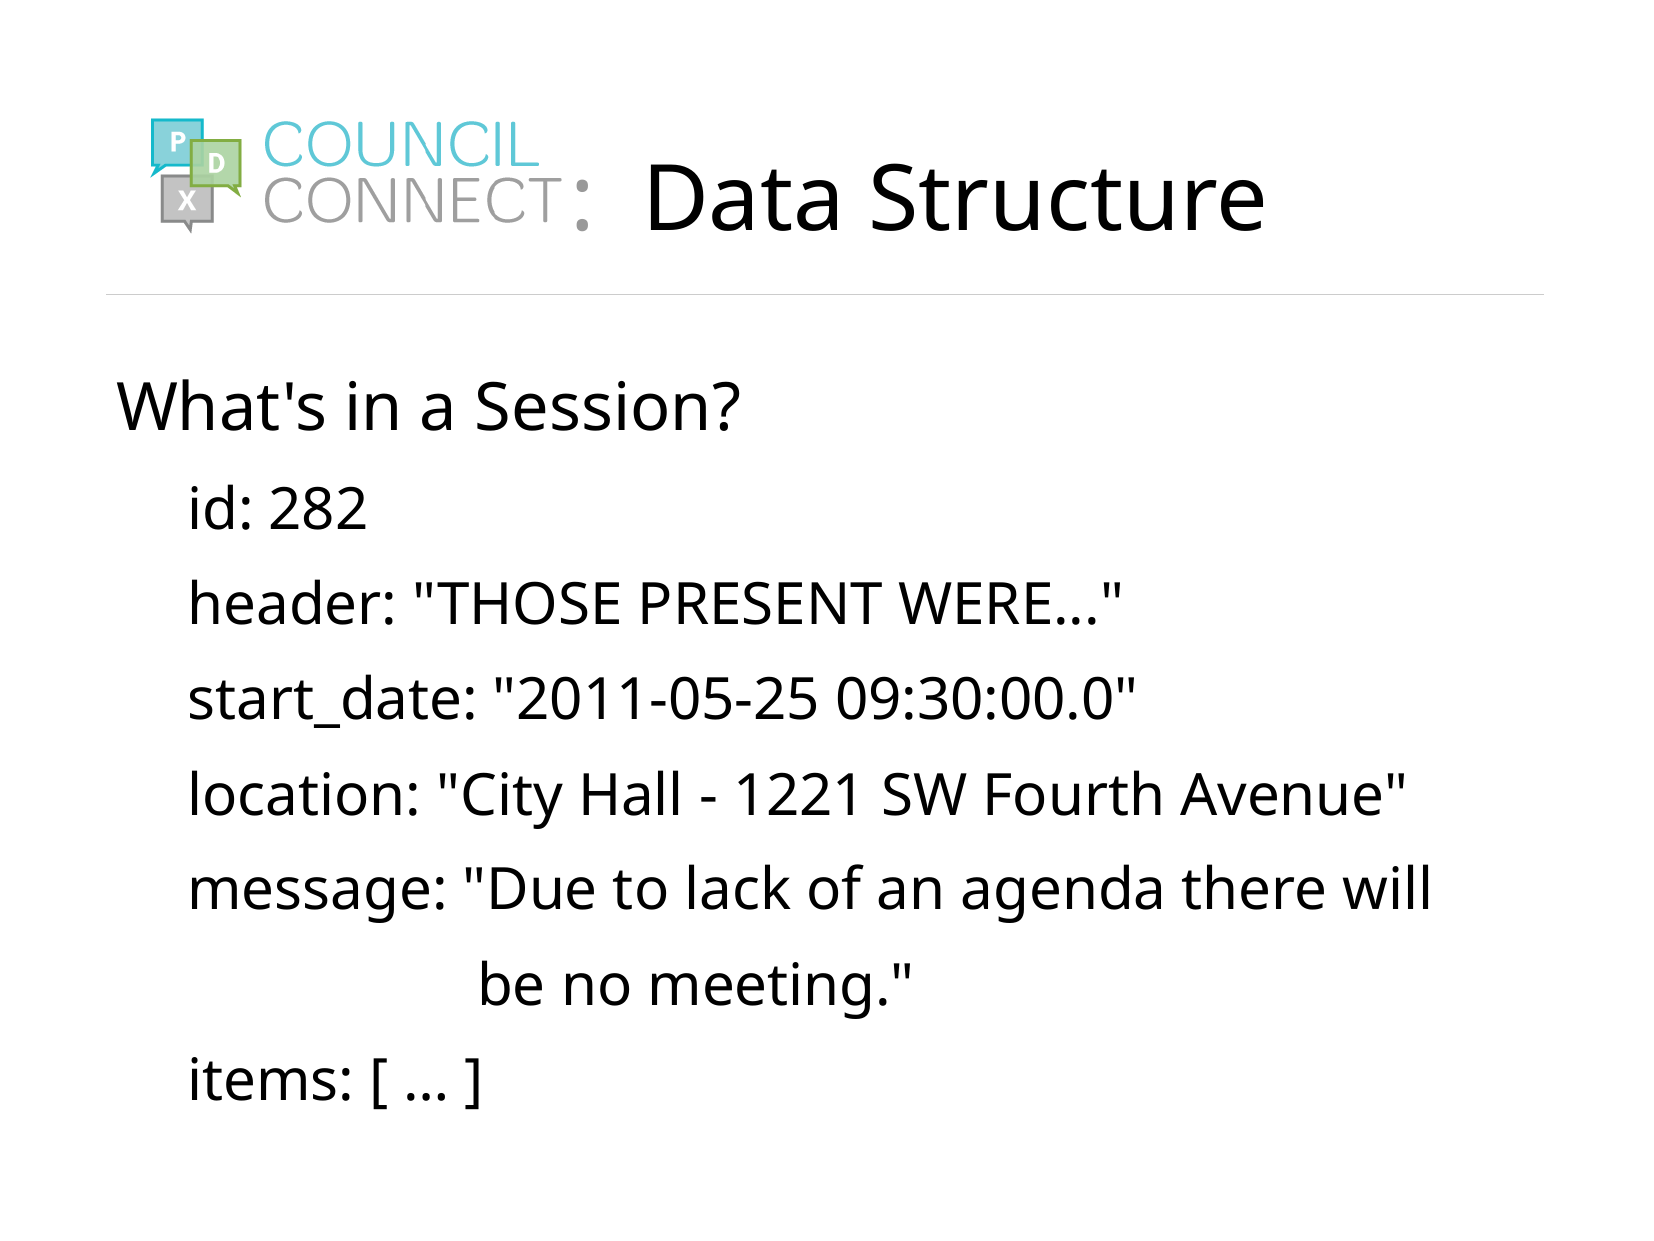

: Data Structure
What's in a Session?
id: 282
header: "THOSE PRESENT WERE..."
start_date: "2011-05-25 09:30:00.0"
location: "City Hall - 1221 SW Fourth Avenue"
message: "Due to lack of an agenda there will
 be no meeting."
items: [ … ]